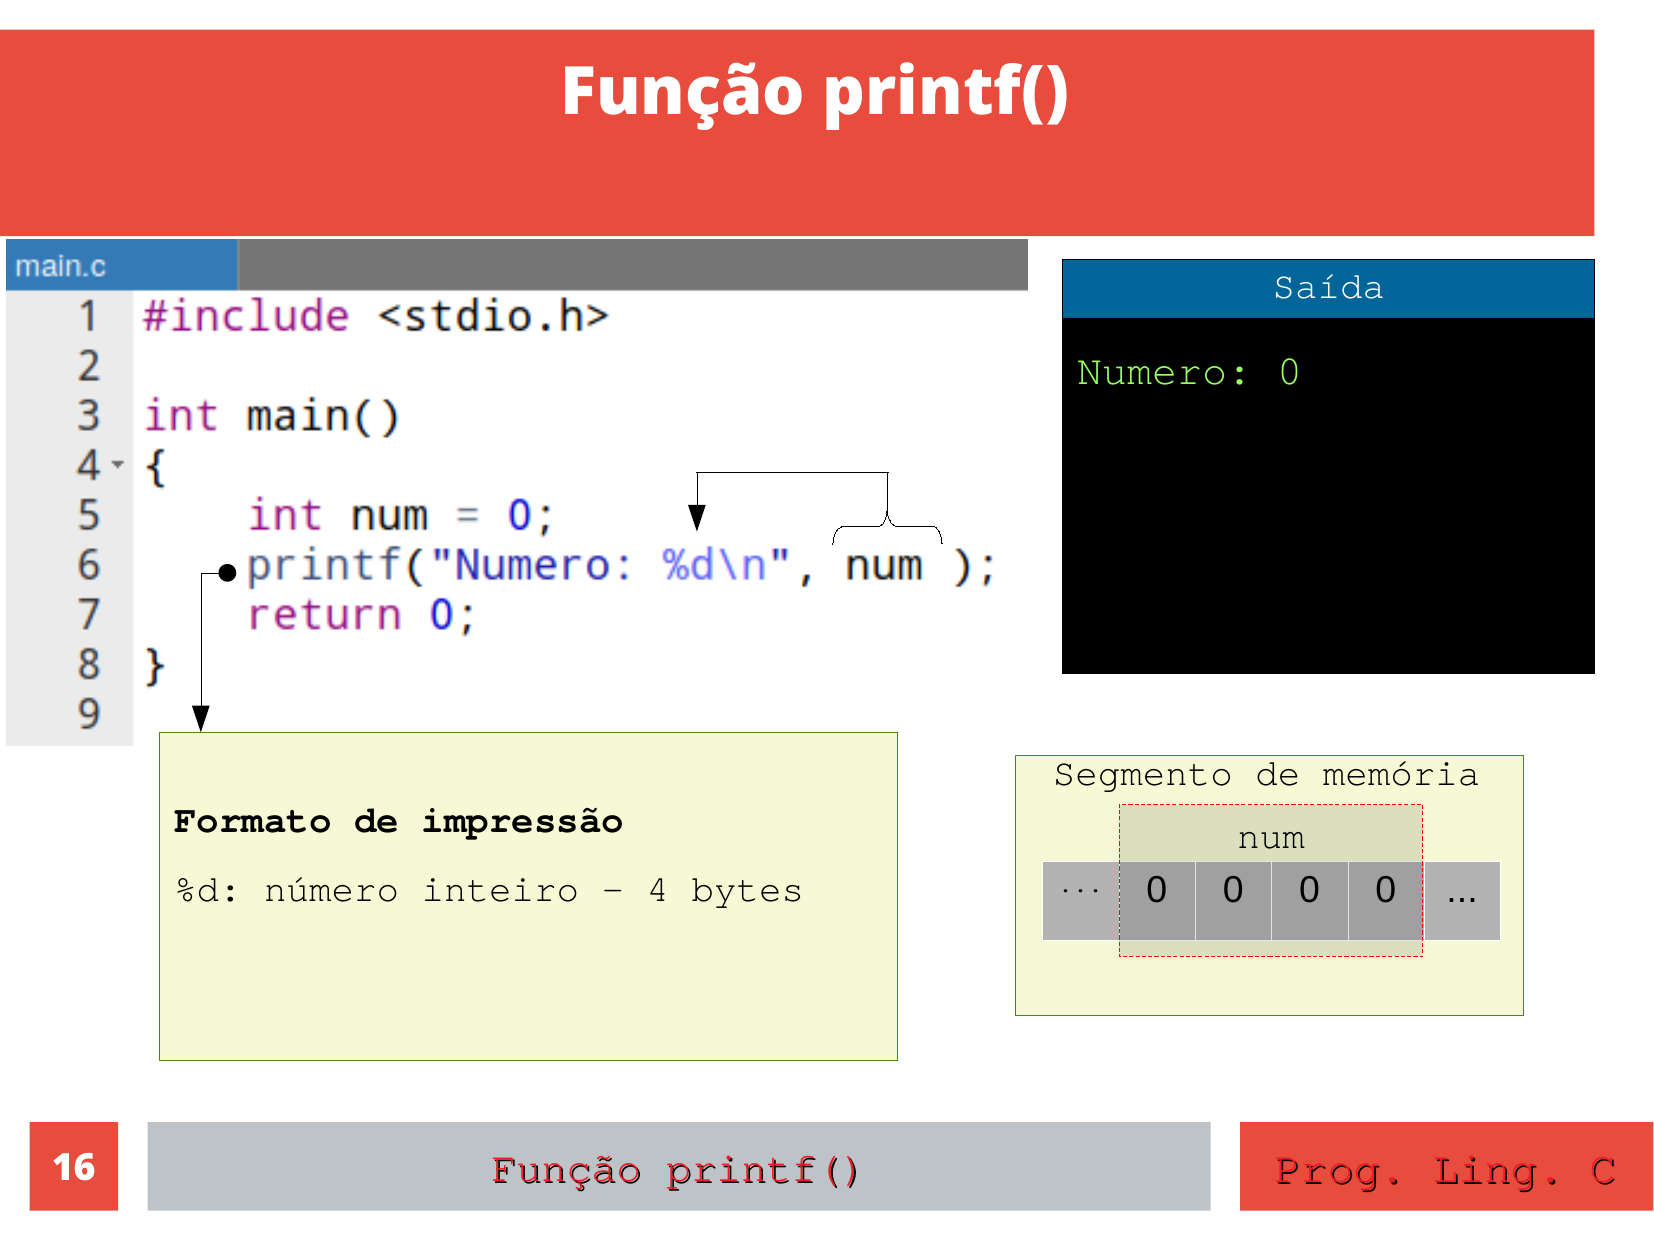

# Função printf()
Saída
Numero: 0
Formato de impressão
%d: número inteiro – 4 bytes
 Segmento de memória
num
| ... | 0 | 0 | 0 | 0 | ... |
| --- | --- | --- | --- | --- | --- |
16
Função printf()
 Prog. Ling. C